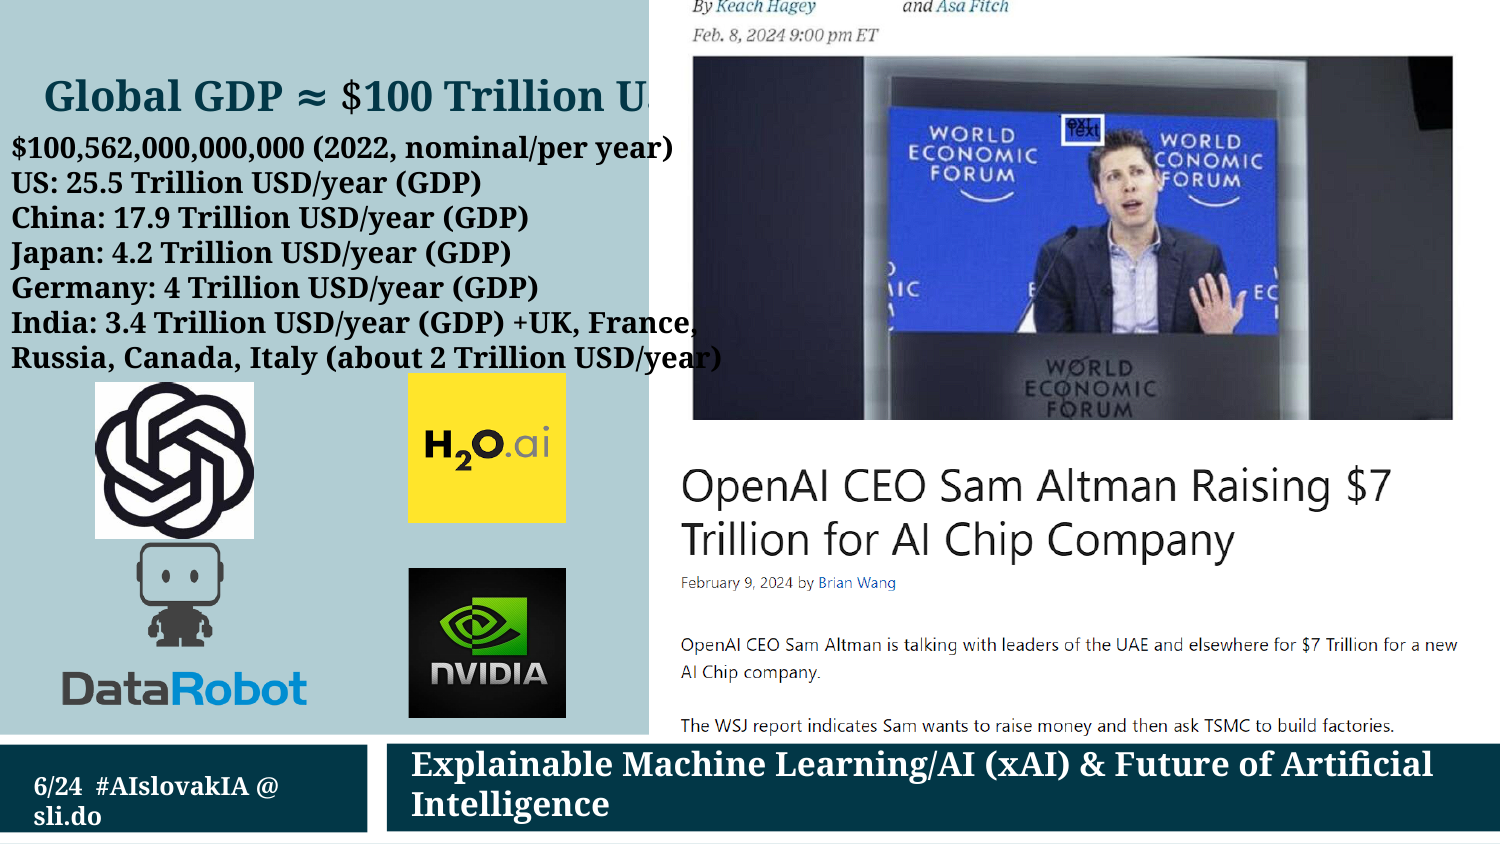

Global GDP ≈ $100 Trillion USD
$100,562,000,000,000 (2022, nominal/per year)
US: 25.5 Trillion USD/year (GDP)
China: 17.9 Trillion USD/year (GDP)
Japan: 4.2 Trillion USD/year (GDP)
Germany: 4 Trillion USD/year (GDP)
India: 3.4 Trillion USD/year (GDP) +UK, France,
Russia, Canada, Italy (about 2 Trillion USD/year)
Explainable Machine Learning/AI (xAI) & Future of Artificial Intelligence
6/24 #AIslovakIA @ sli.do